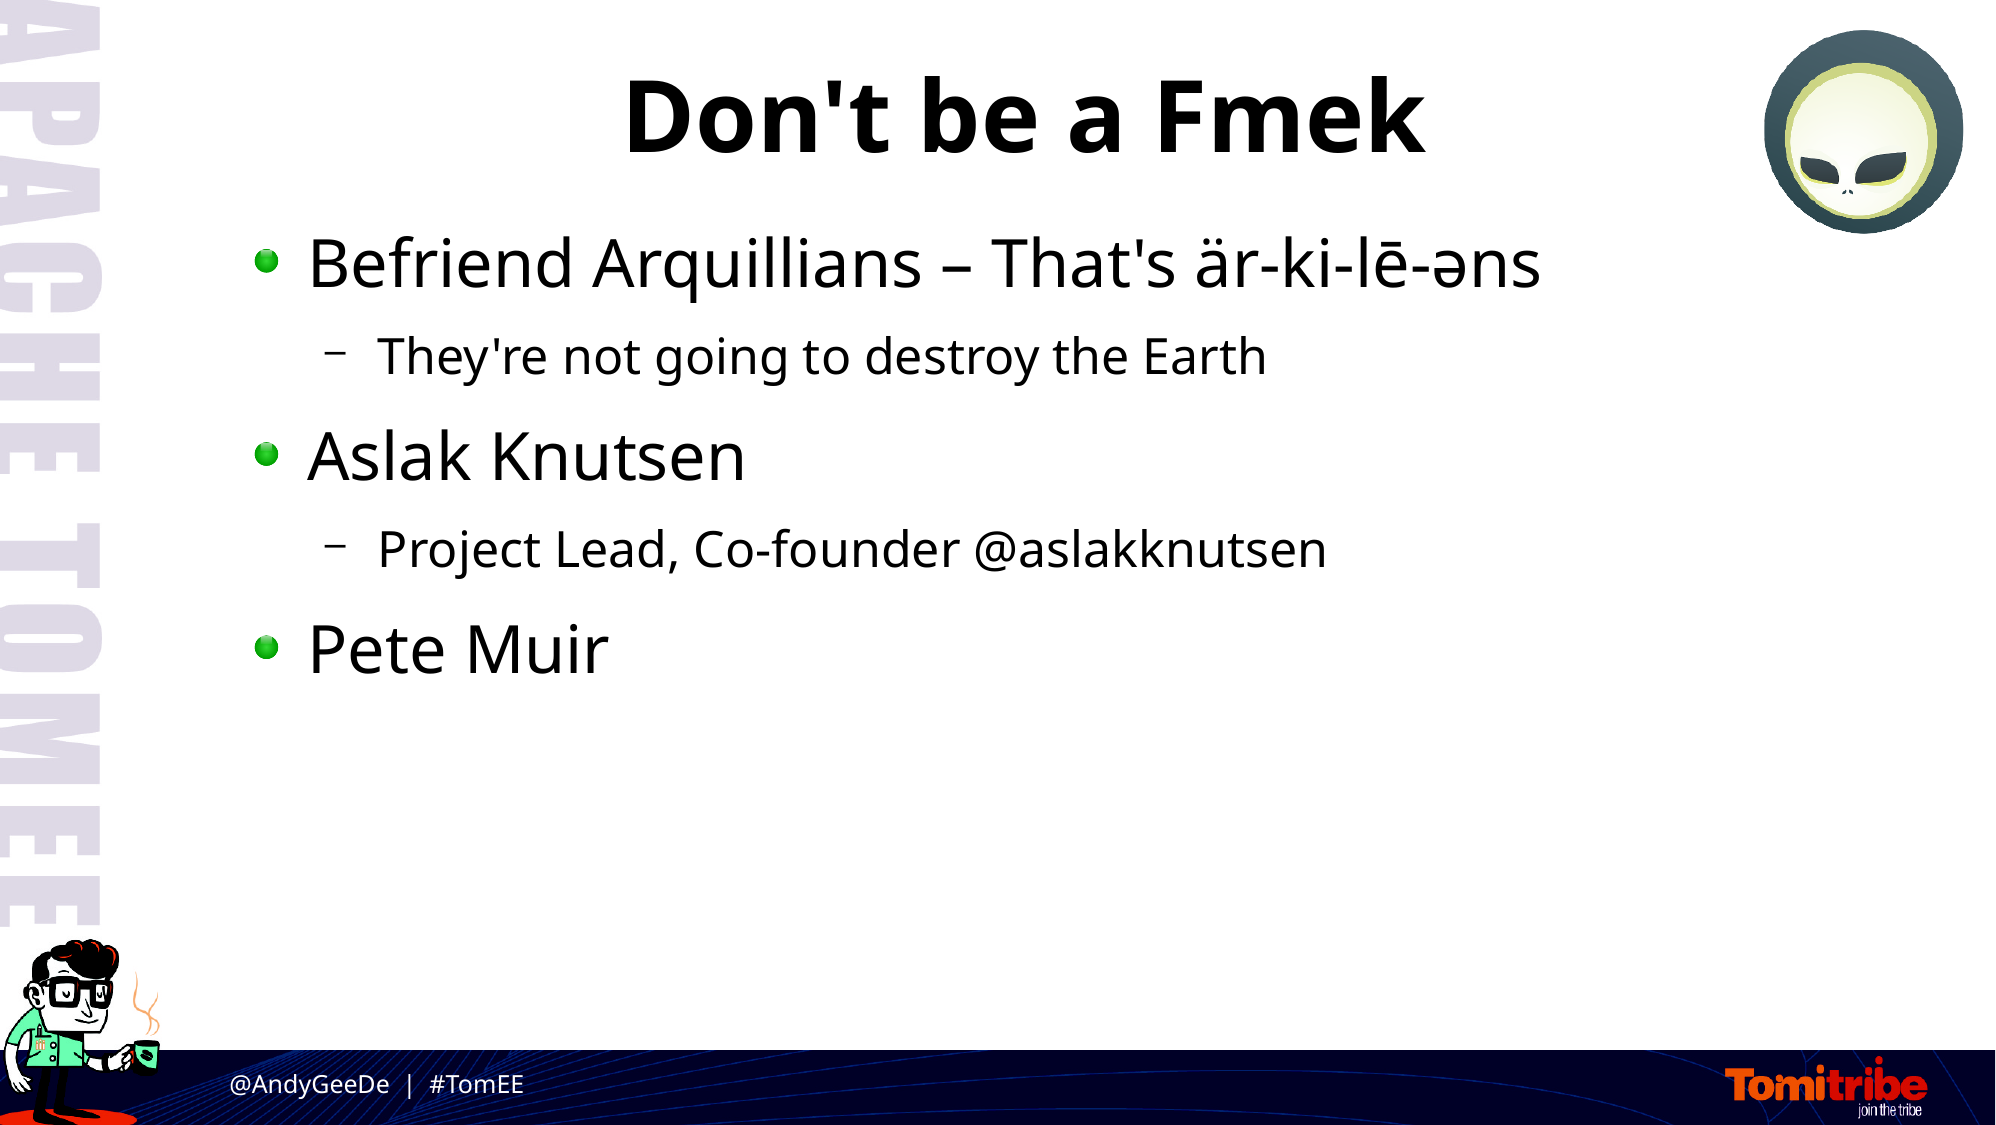

# Don't be a Fmek
Befriend Arquillians – That's är-ki-lē-əns
They're not going to destroy the Earth
Aslak Knutsen
Project Lead, Co-founder @aslakknutsen
Pete Muir
@AndyGeeDe | #TomEE